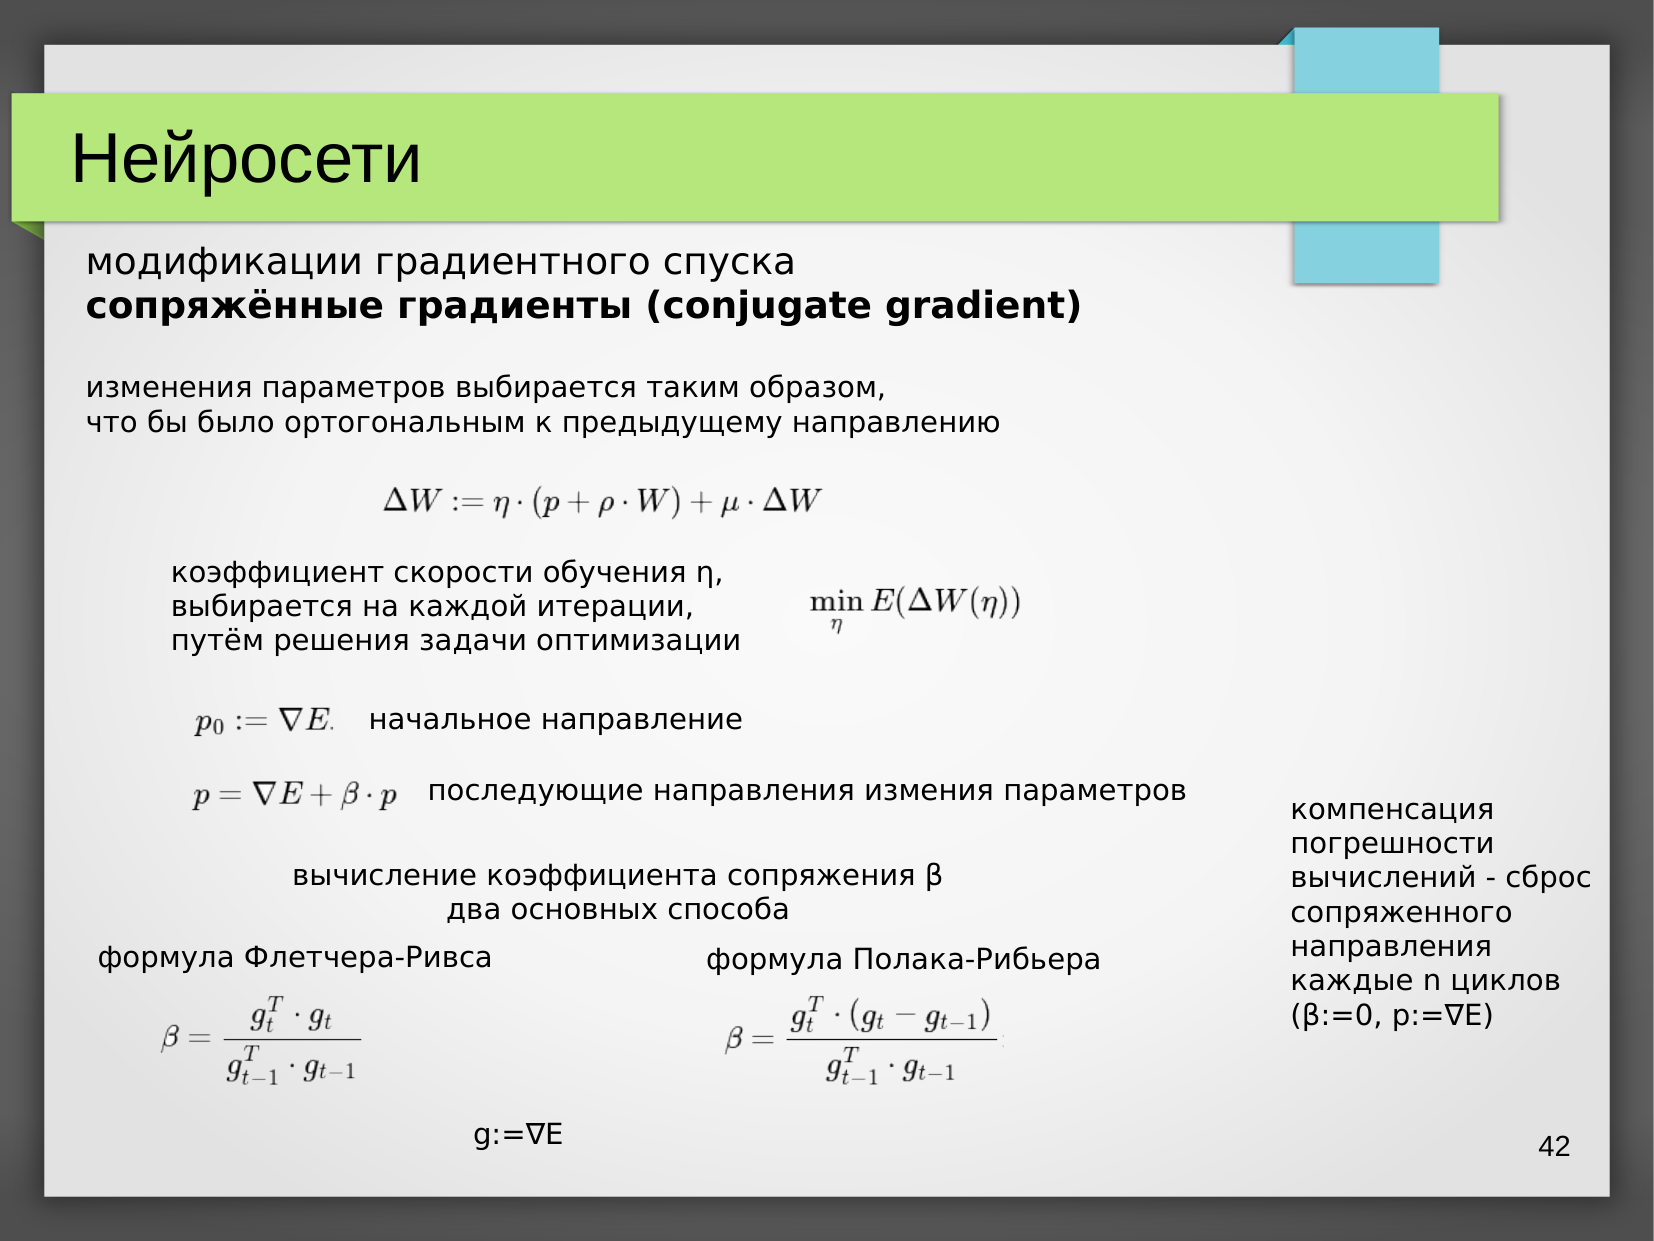

# Нейросети
модификации градиентного спуска
сопряжённые градиенты (conjugate gradient)
изменения параметров выбирается таким образом,
что бы было ортогональным к предыдущему направлению
коэффициент скорости обучения η,
выбирается на каждой итерации,
путём решения задачи оптимизации
начальное направление
последующие направления измения параметров
компенсация погрешности вычислений - сброс сопряженного направления каждые n циклов (β:=0, p:=∇E)
 вычисление коэффициента сопряжения β
два основных способа
формула Флетчера-Ривса
формула Полака-Рибьера
g:=∇E
42